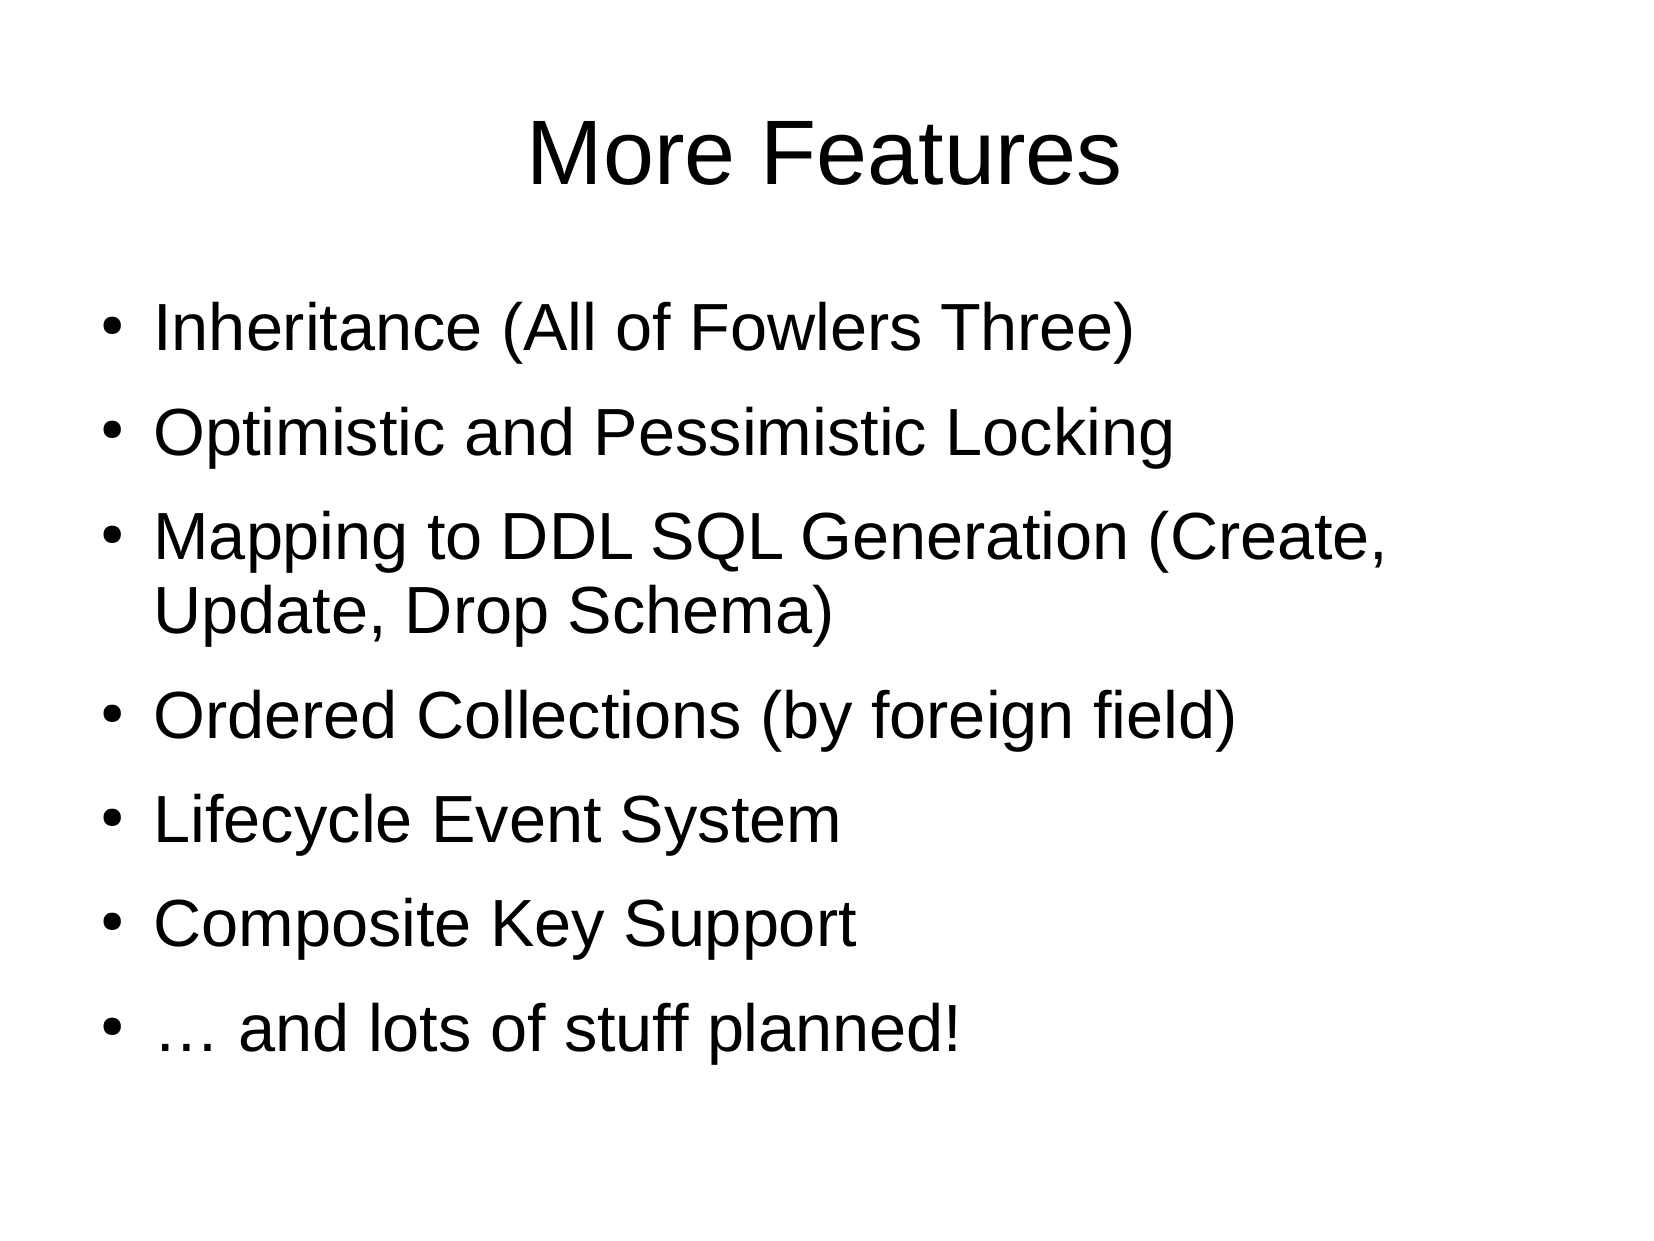

# More Features
Inheritance (All of Fowlers Three)
Optimistic and Pessimistic Locking
Mapping to DDL SQL Generation (Create, Update, Drop Schema)
Ordered Collections (by foreign field)
Lifecycle Event System
Composite Key Support
… and lots of stuff planned!